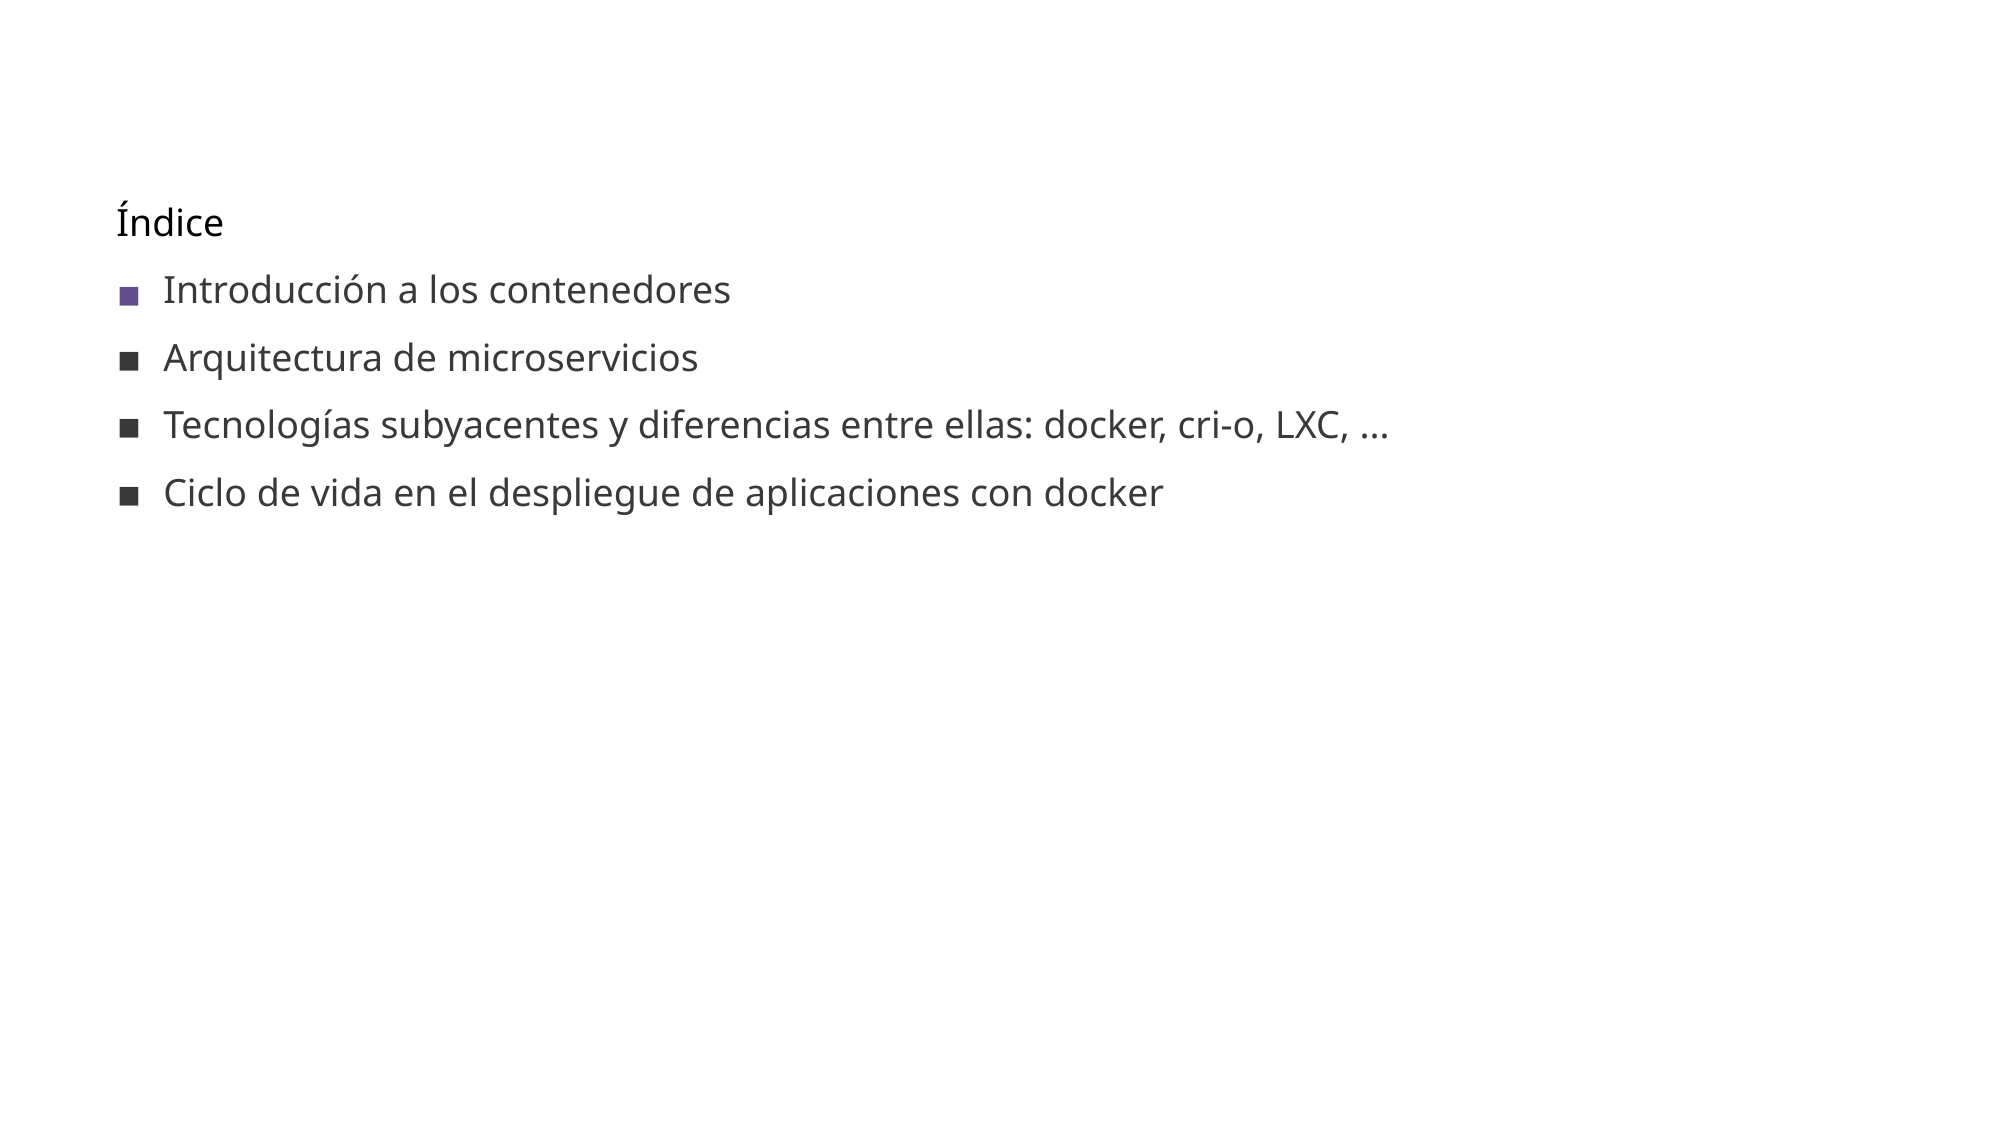

Índice
Introducción a los contenedores
Arquitectura de microservicios
Tecnologías subyacentes y diferencias entre ellas: docker, cri-o, LXC, ...
Ciclo de vida en el despliegue de aplicaciones con docker